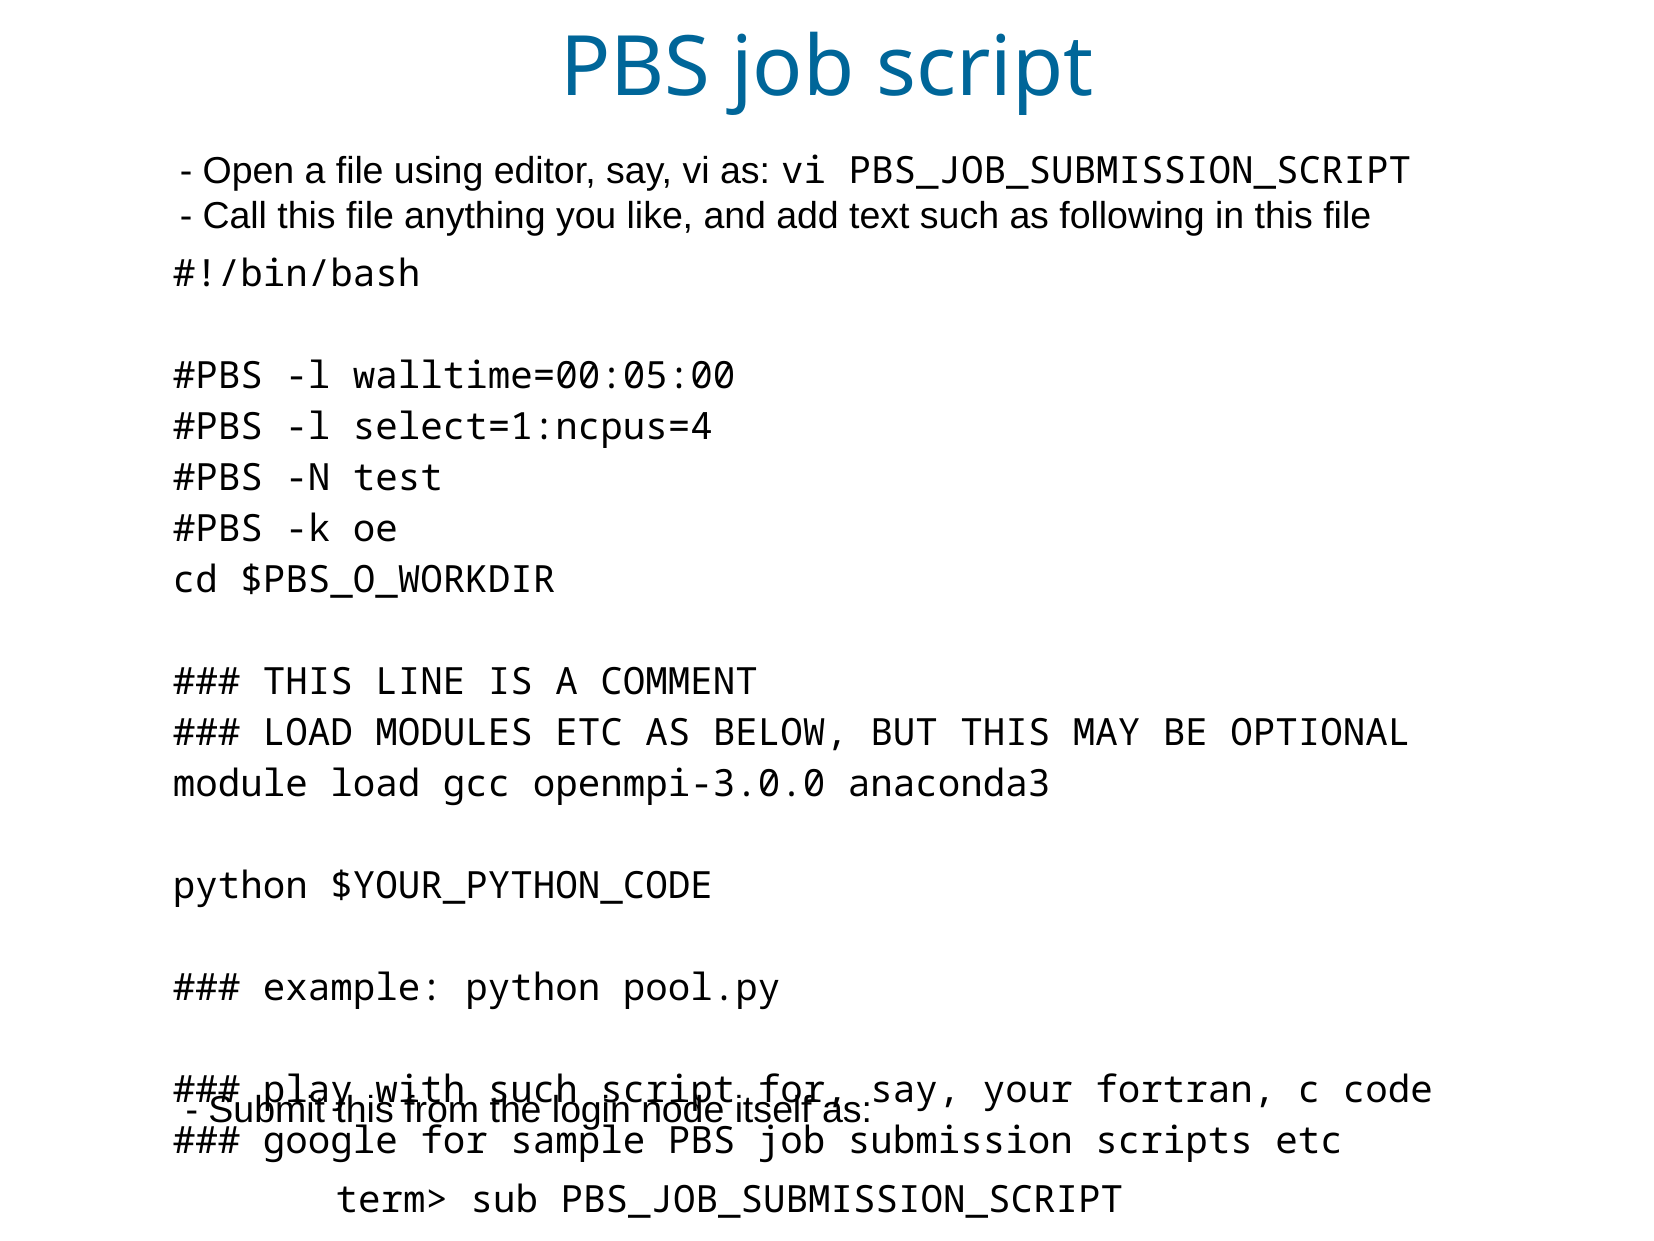

# PBS job script
- Open a file using editor, say, vi as: vi PBS_JOB_SUBMISSION_SCRIPT
- Call this file anything you like, and add text such as following in this file
#!/bin/bash
#PBS -l walltime=00:05:00
#PBS -l select=1:ncpus=4
#PBS -N test
#PBS -k oe
cd $PBS_O_WORKDIR
### THIS LINE IS A COMMENT
### LOAD MODULES ETC AS BELOW, BUT THIS MAY BE OPTIONAL
module load gcc openmpi-3.0.0 anaconda3
python $YOUR_PYTHON_CODE
### example: python pool.py
### play with such script for, say, your fortran, c code
### google for sample PBS job submission scripts etc
- Submit this from the login node itself as:
		term> sub PBS_JOB_SUBMISSION_SCRIPT